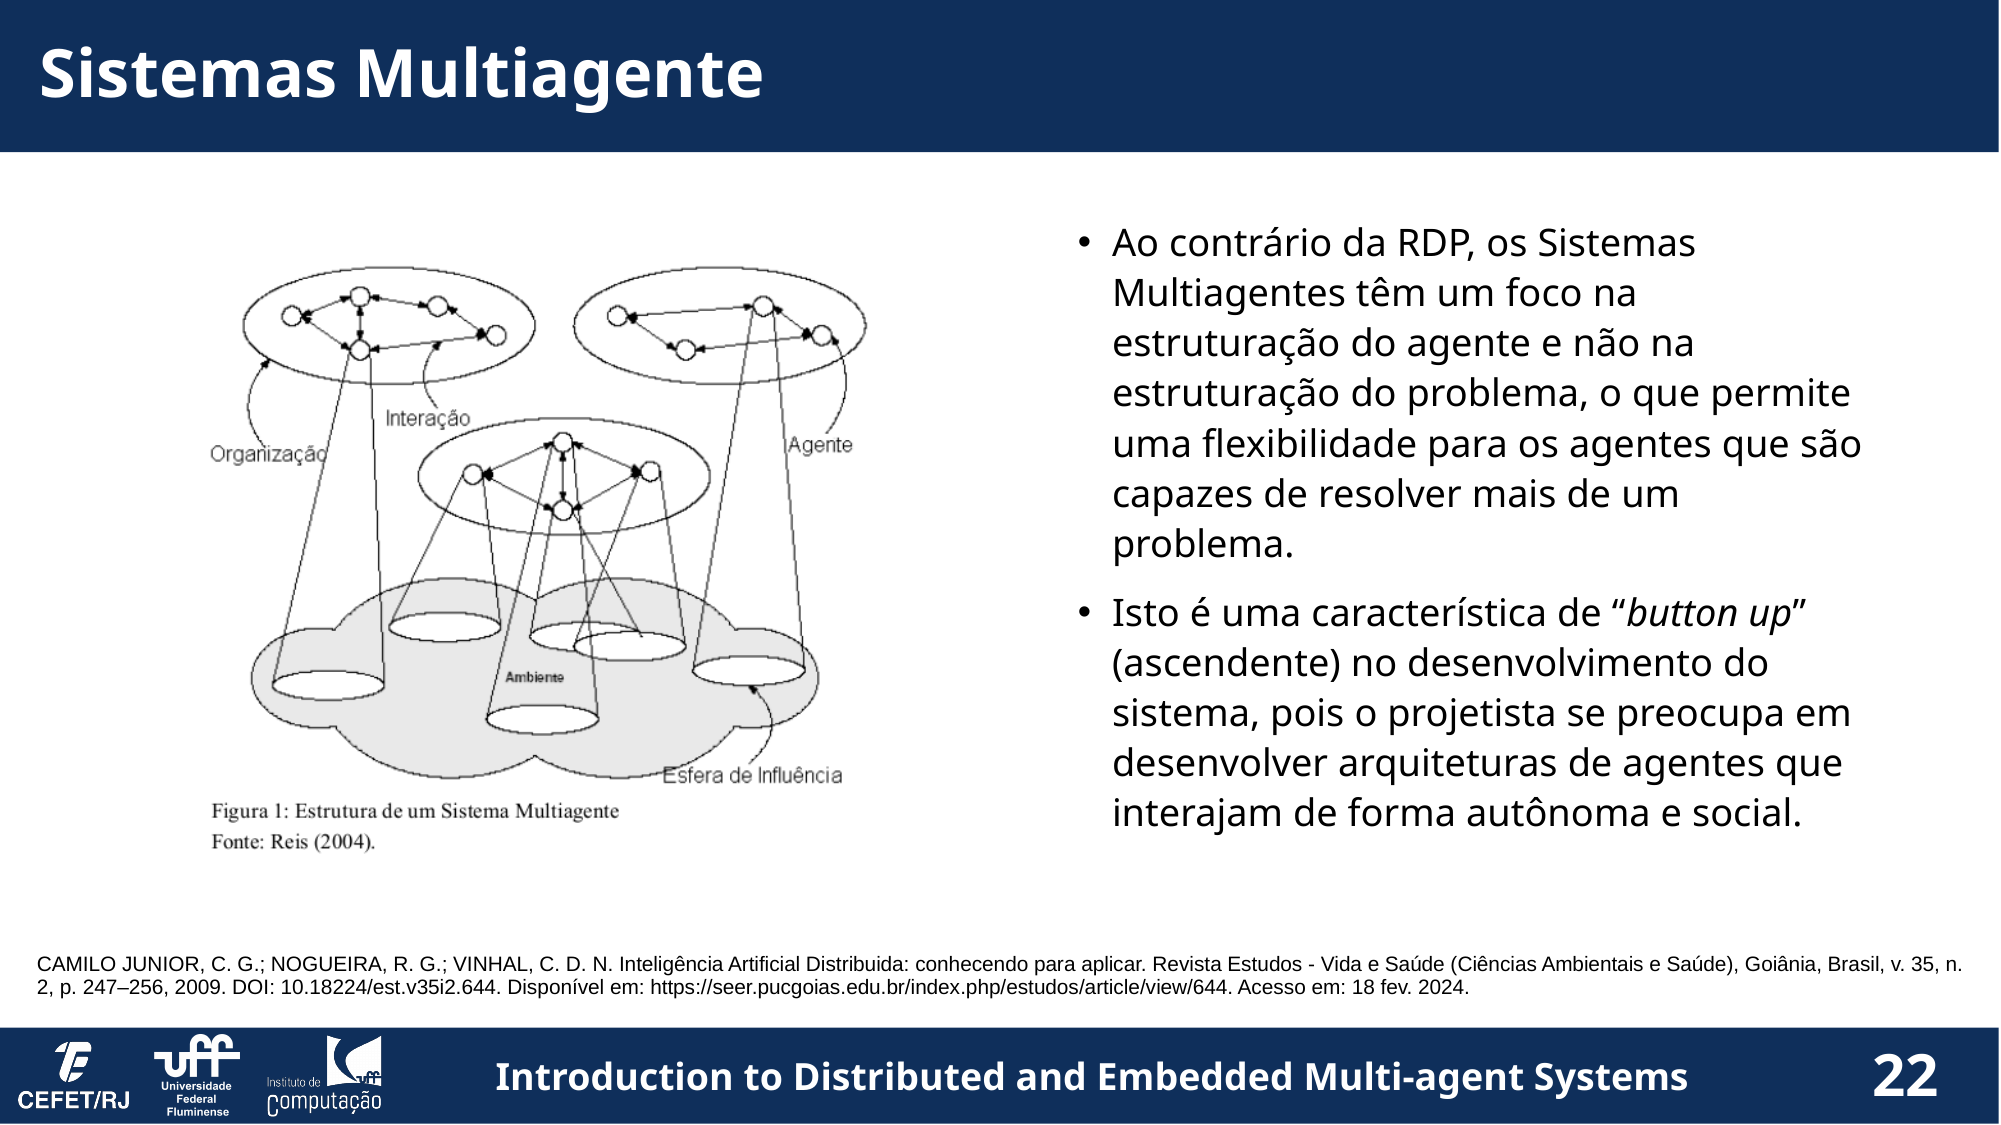

Sistemas Multiagente
Ao contrário da RDP, os Sistemas Multiagentes têm um foco na estruturação do agente e não na estruturação do problema, o que permite uma flexibilidade para os agentes que são capazes de resolver mais de um problema.
Isto é uma característica de “button up” (ascendente) no desenvolvimento do sistema, pois o projetista se preocupa em desenvolver arquiteturas de agentes que interajam de forma autônoma e social.
CAMILO JUNIOR, C. G.; NOGUEIRA, R. G.; VINHAL, C. D. N. Inteligência Artificial Distribuida: conhecendo para aplicar. Revista Estudos - Vida e Saúde (Ciências Ambientais e Saúde), Goiânia, Brasil, v. 35, n. 2, p. 247–256, 2009. DOI: 10.18224/est.v35i2.644. Disponível em: https://seer.pucgoias.edu.br/index.php/estudos/article/view/644. Acesso em: 18 fev. 2024.